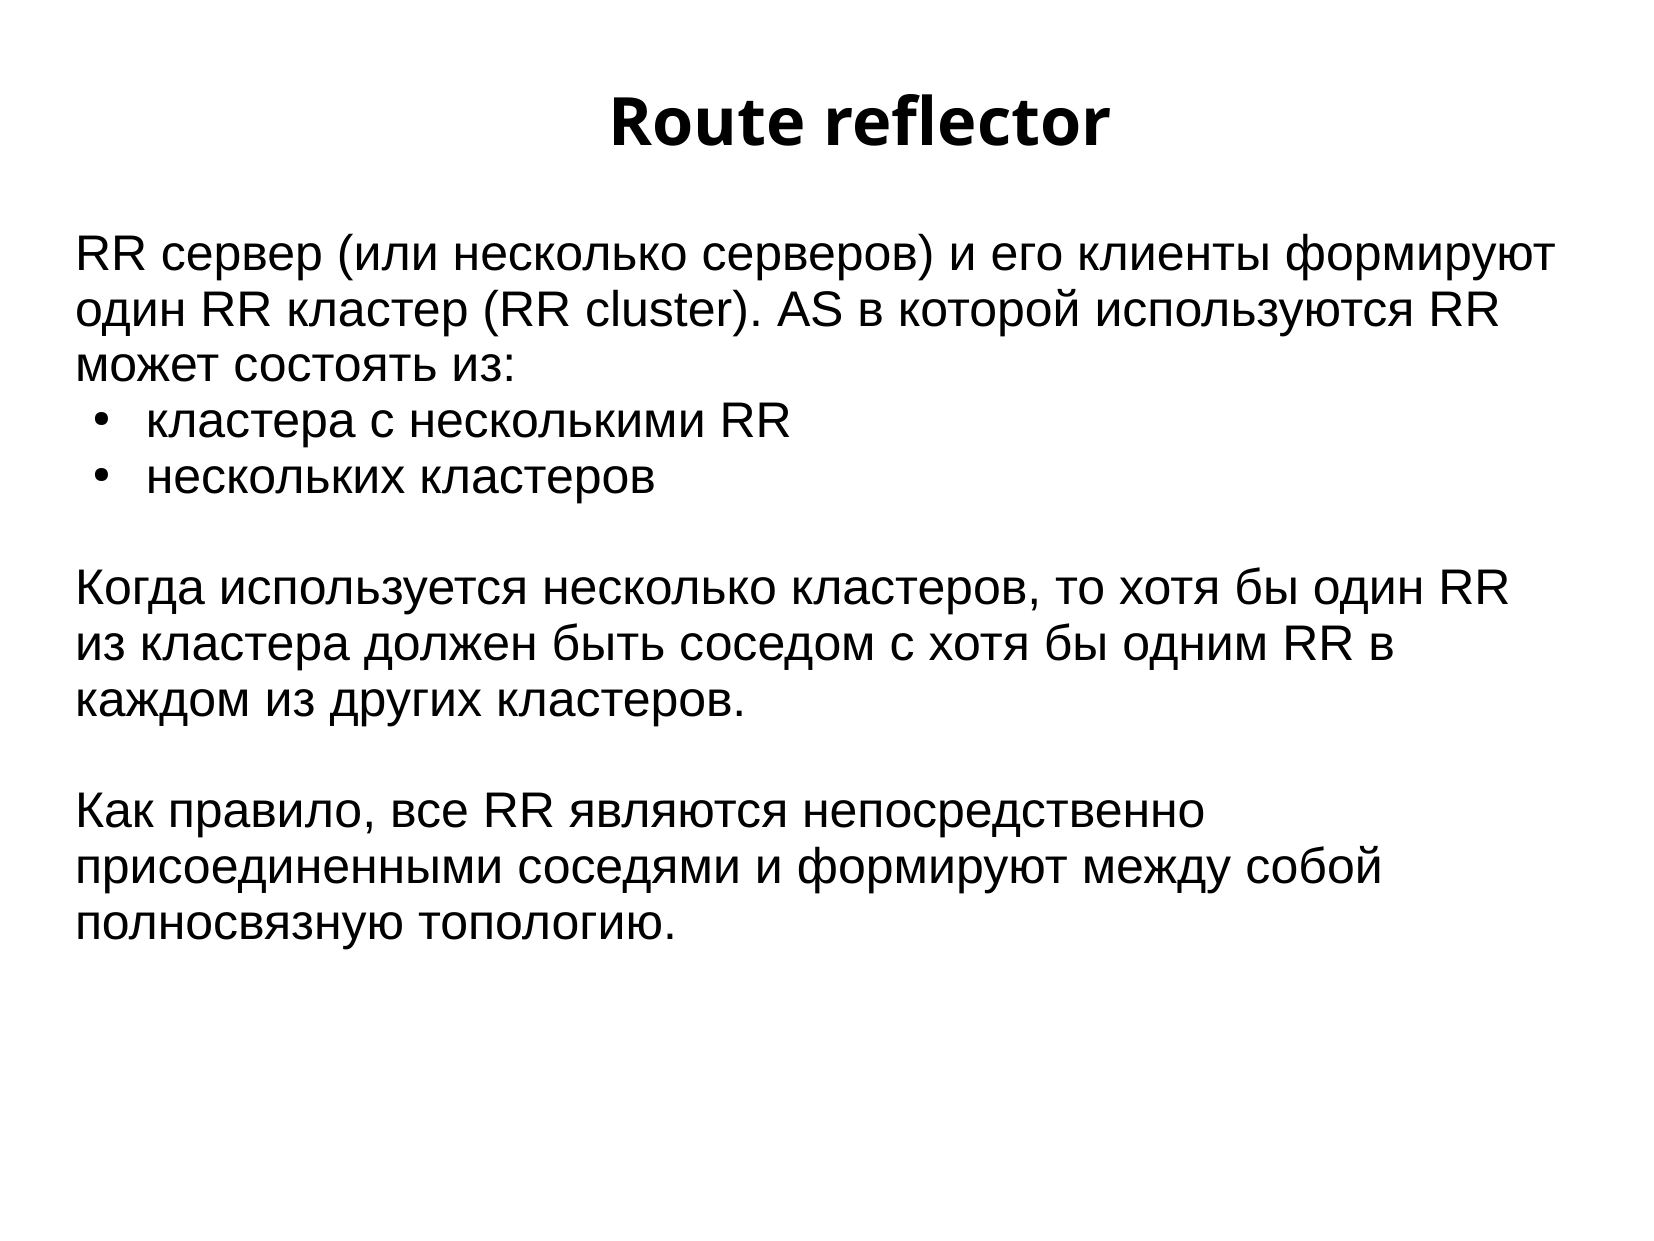

Route reflector
# RR сервер (или несколько серверов) и его клиенты формируют один RR кластер (RR cluster). AS в которой используются RR может состоять из:
кластера с несколькими RR
нескольких кластеров
Когда используется несколько кластеров, то хотя бы один RR из кластера должен быть соседом с хотя бы одним RR в каждом из других кластеров.
Как правило, все RR являются непосредственно присоединенными соседями и формируют между собой полносвязную топологию.